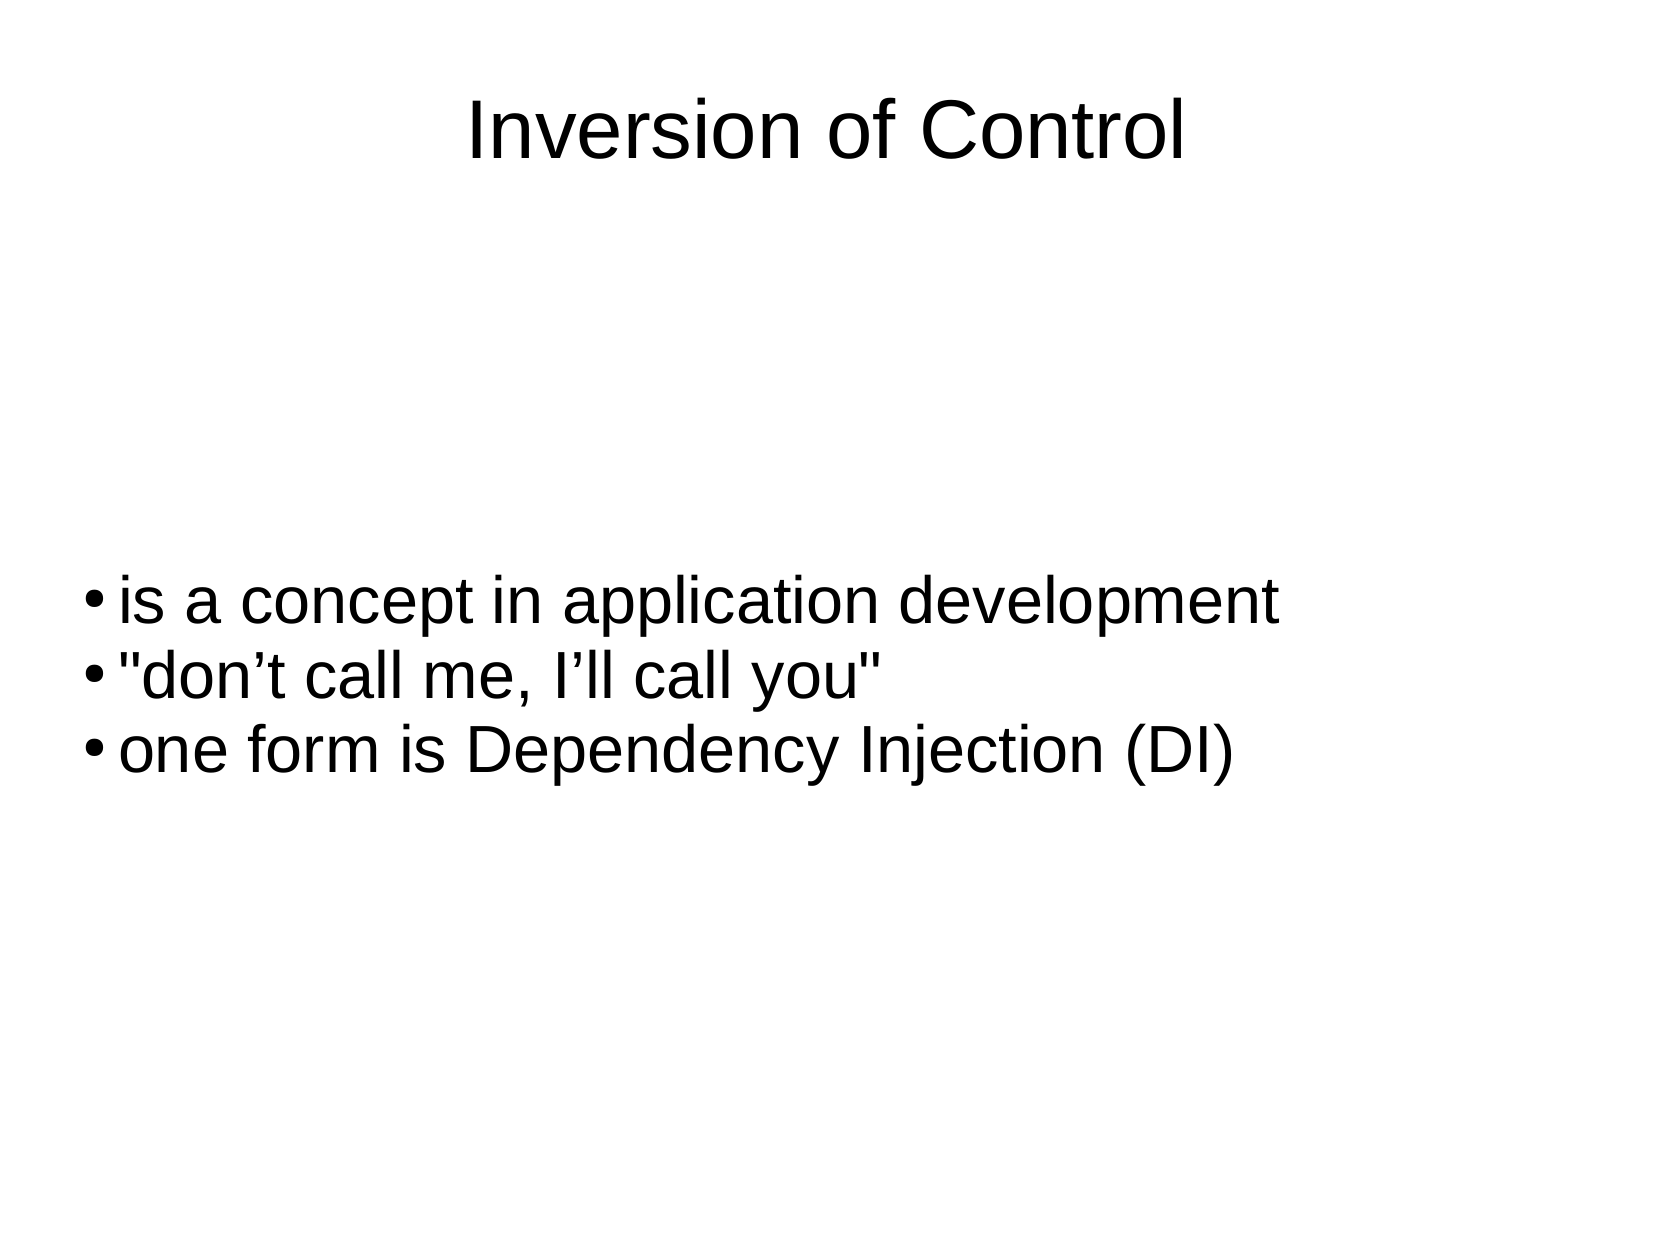

# Inversion of Control
is a concept in application development
"don’t call me, I’ll call you"
one form is Dependency Injection (DI)